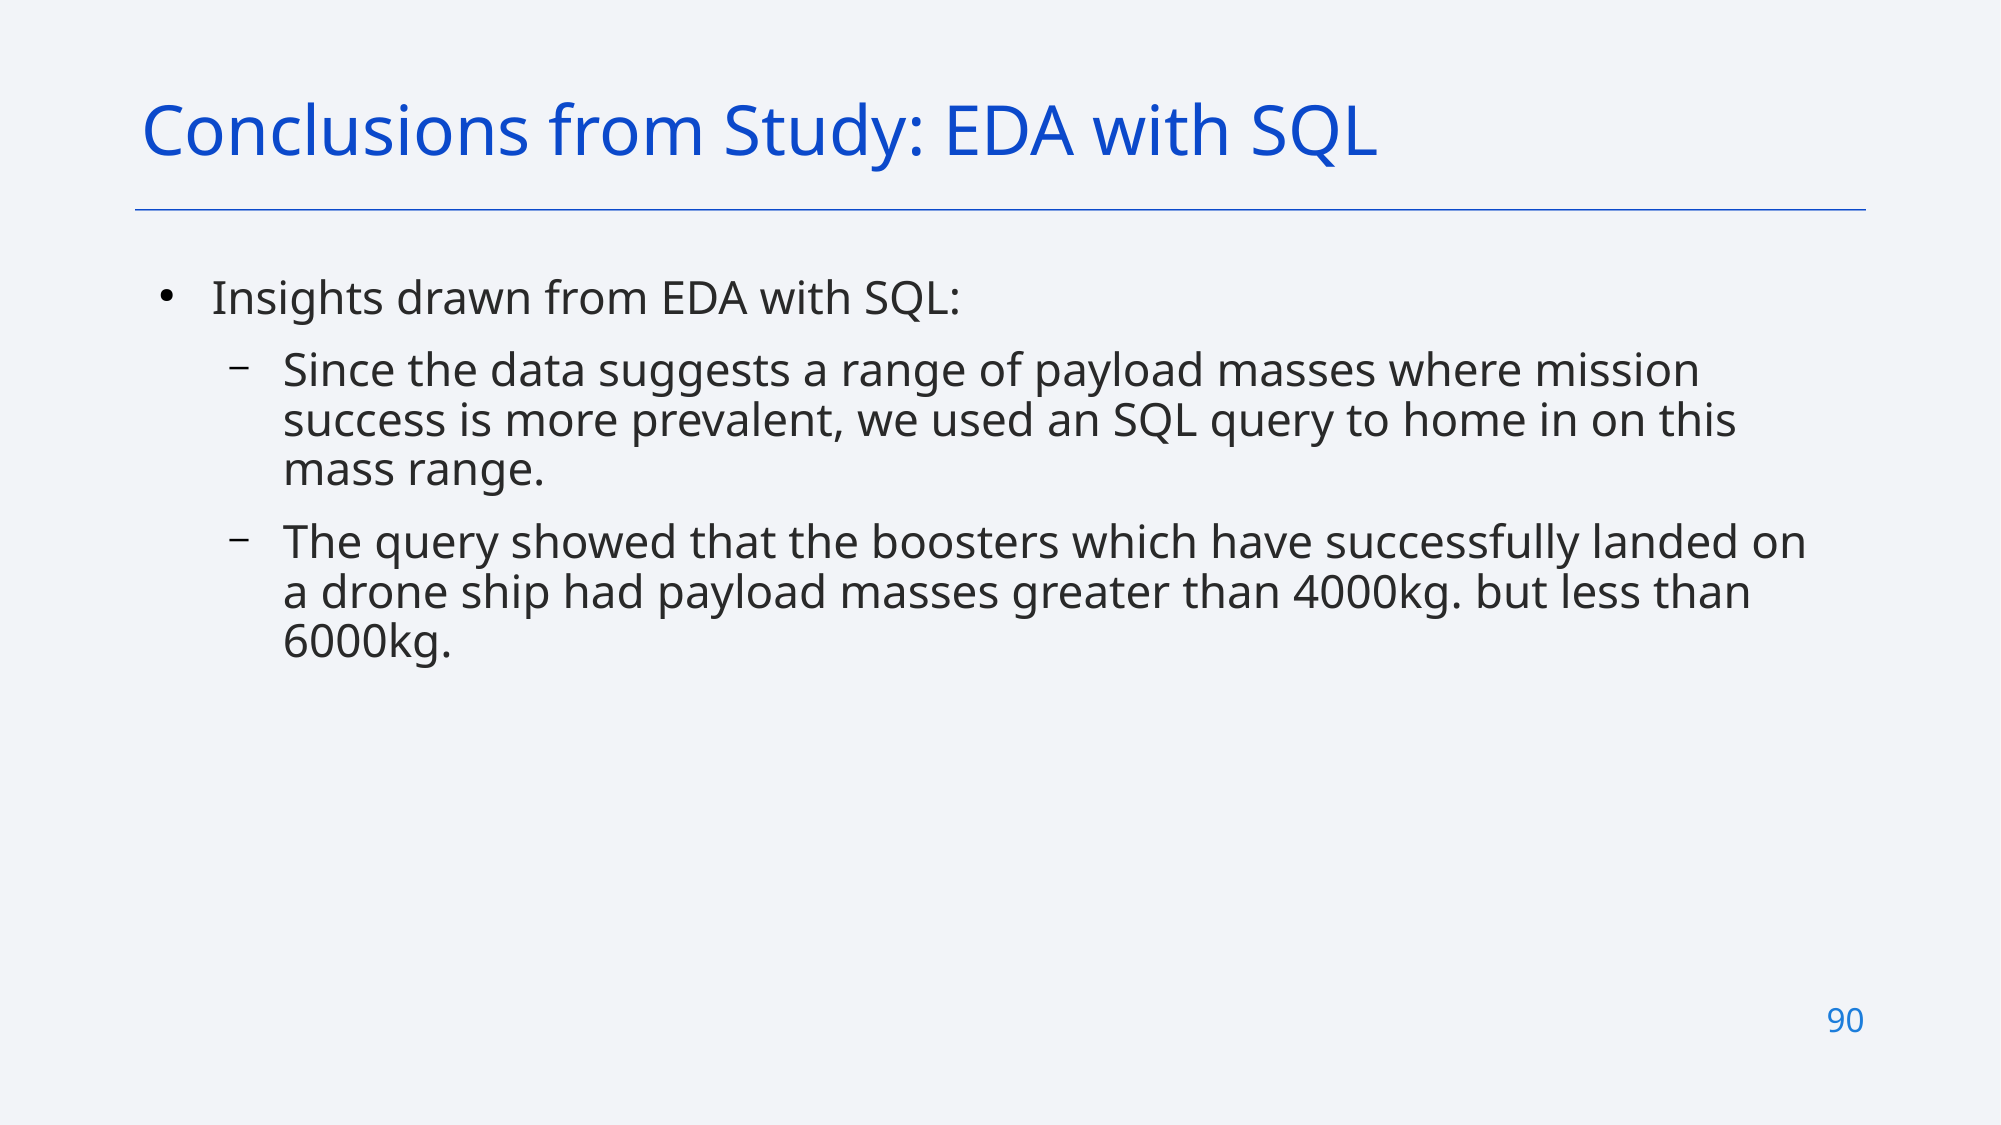

Conclusions from Study: EDA with SQL
# Insights drawn from EDA with SQL:
Since the data suggests a range of payload masses where mission success is more prevalent, we used an SQL query to home in on this mass range.
The query showed that the boosters which have successfully landed on a drone ship had payload masses greater than 4000kg. but less than 6000kg.
90